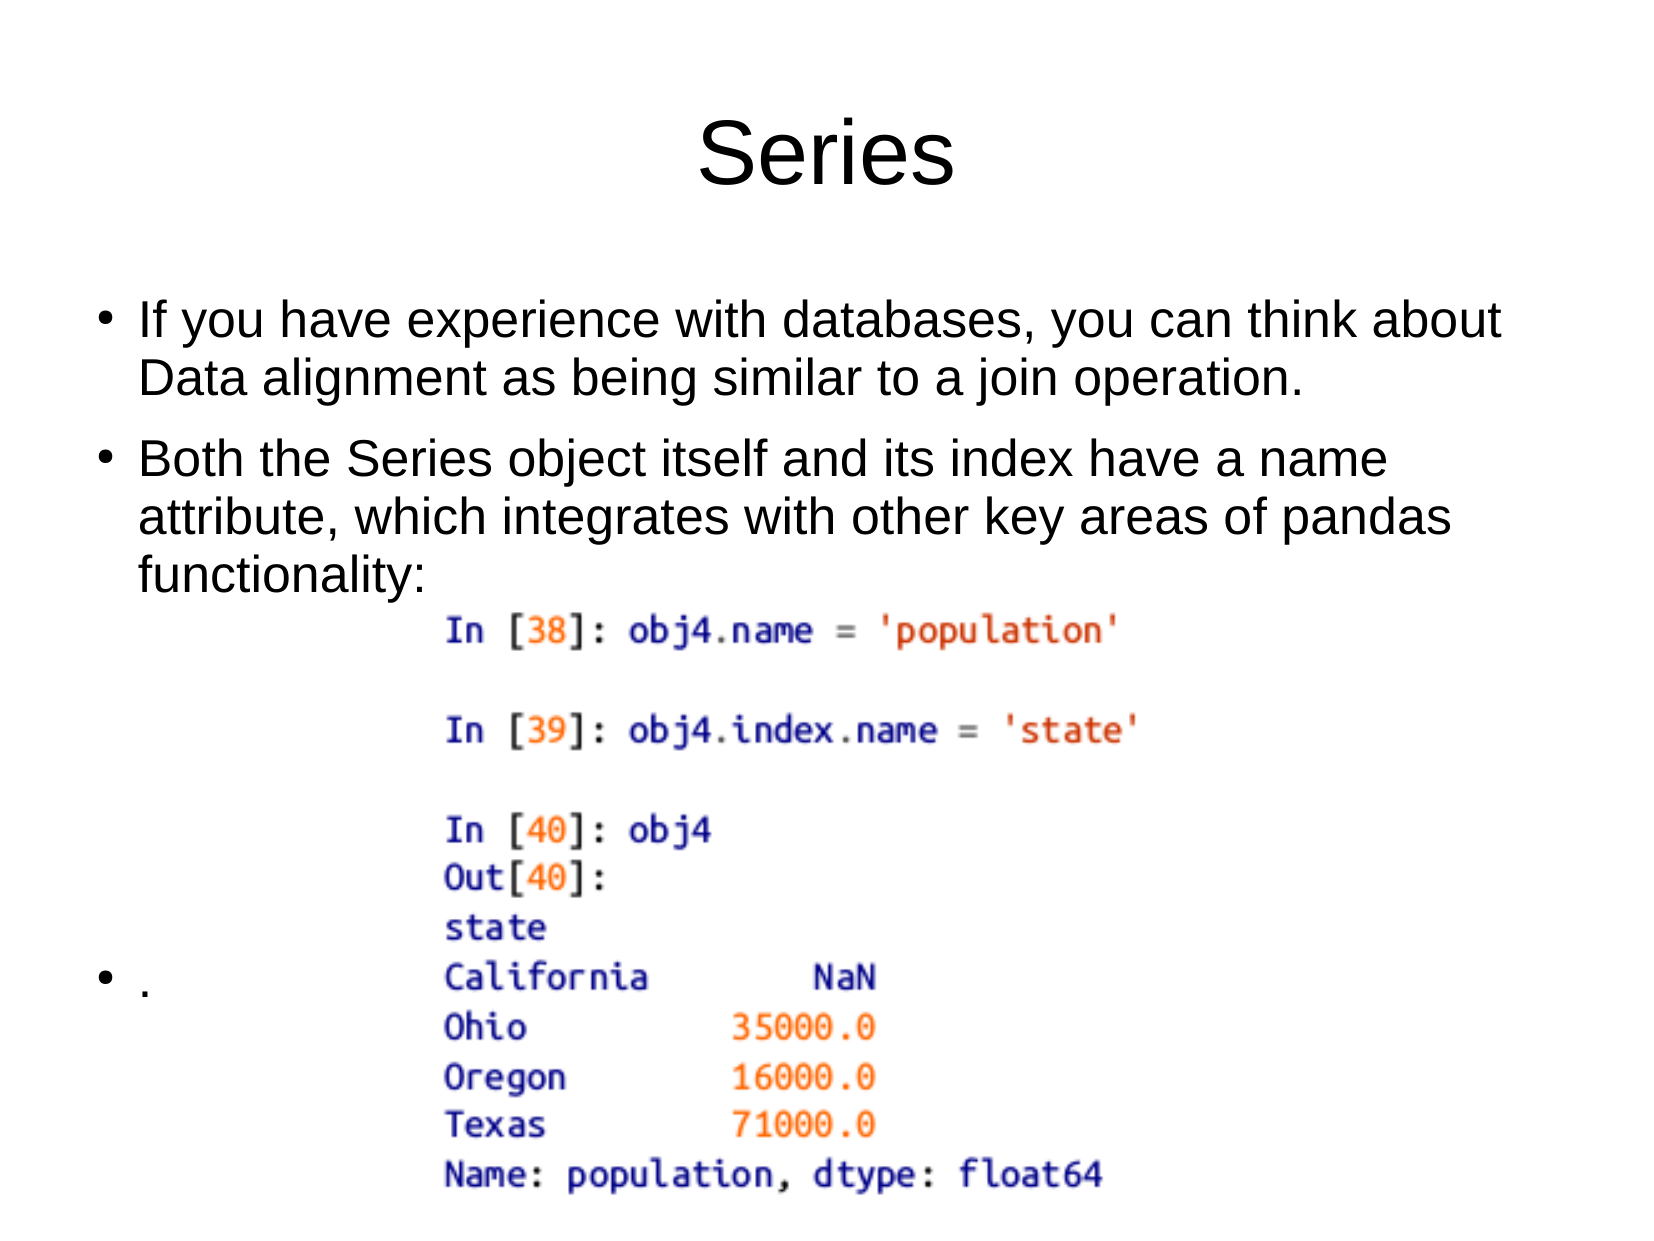

# Series
If you have experience with databases, you can think about Data alignment as being similar to a join operation.
Both the Series object itself and its index have a name attribute, which integrates with other key areas of pandas functionality:
.